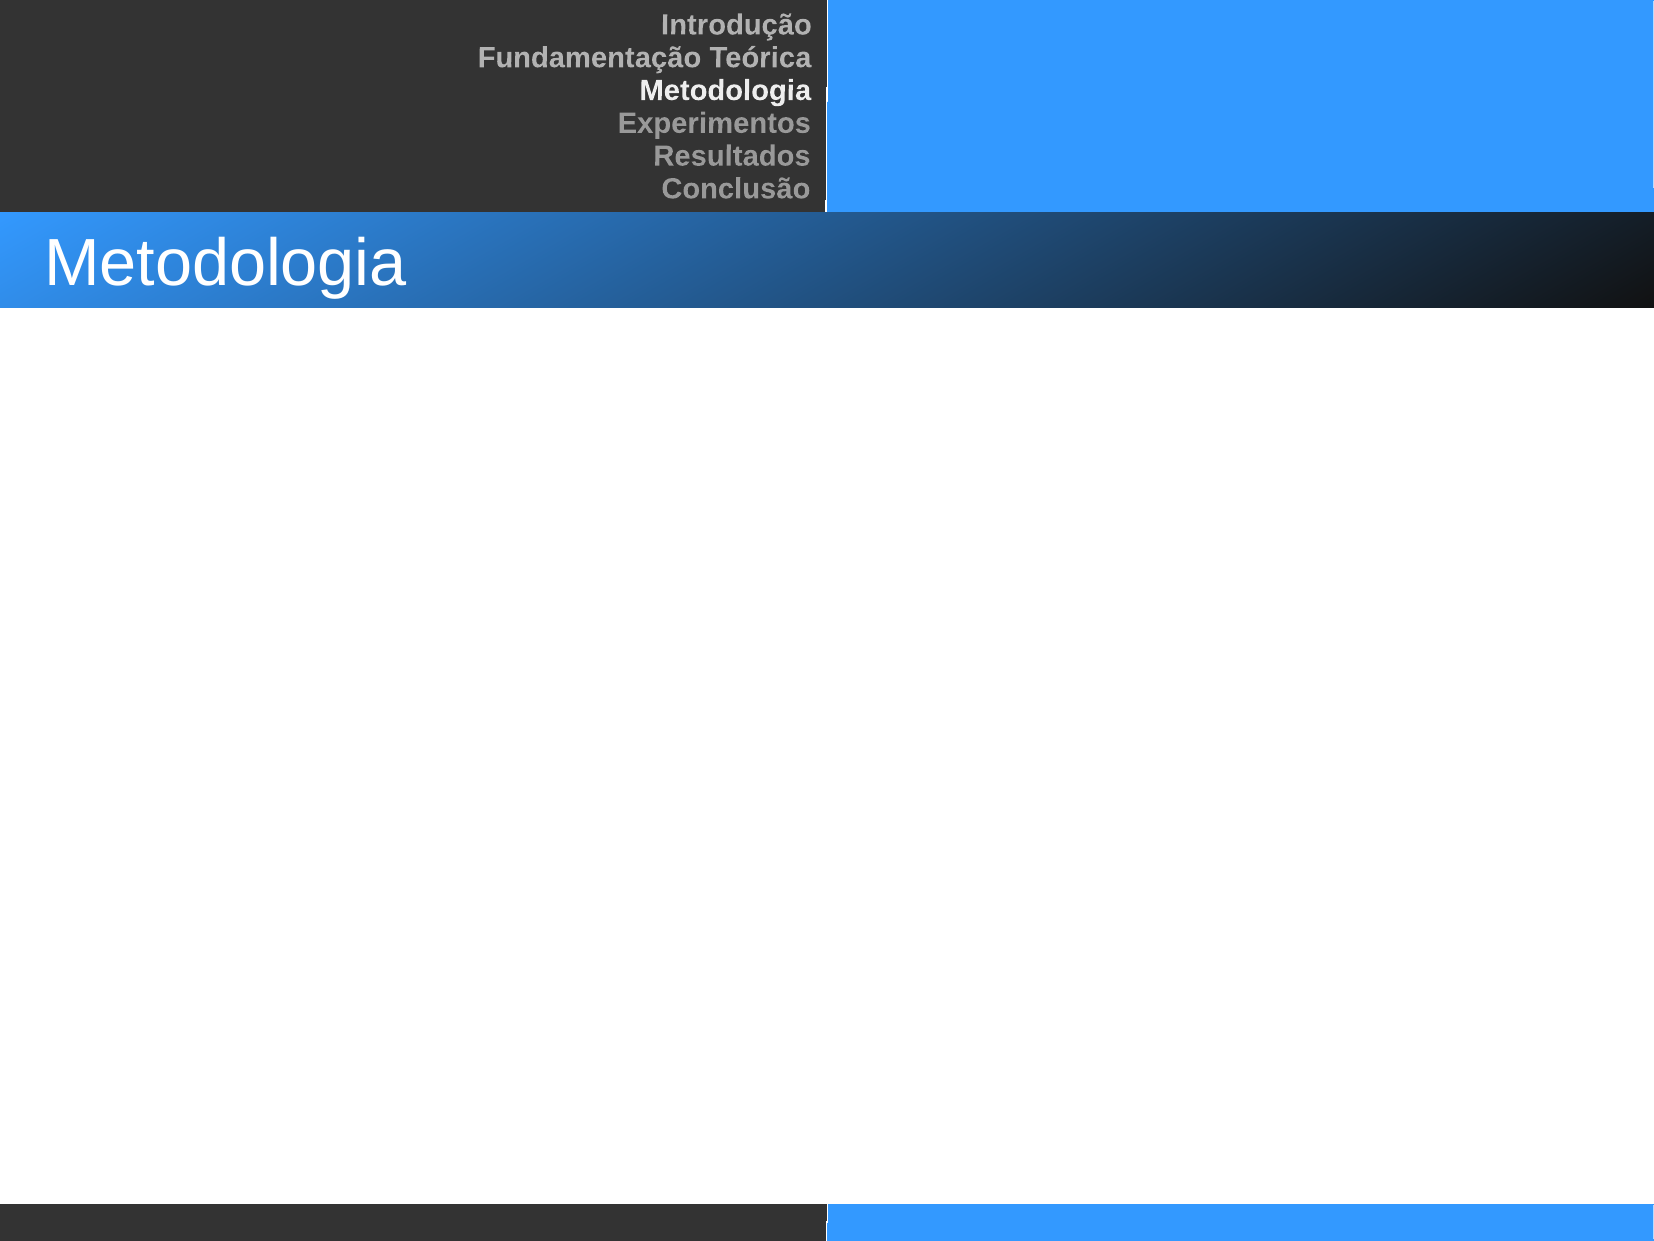

Introdução
Fundamentação Teórica
Metodologia
Experimentos
Resultados
Conclusão
Metodologia